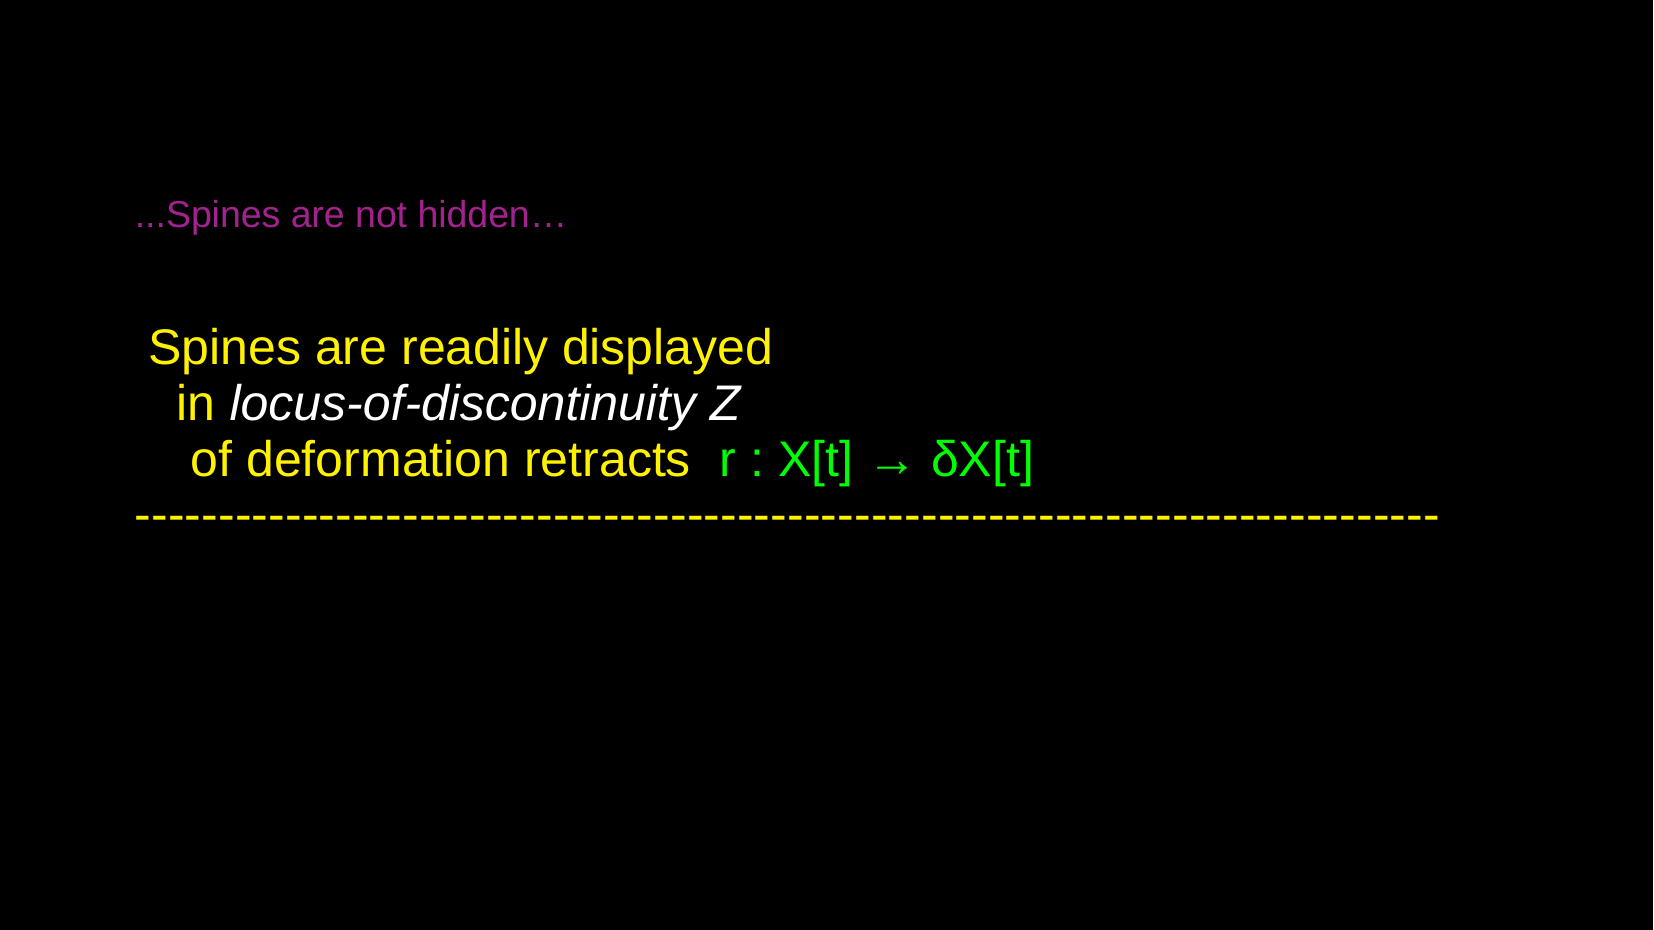

...Spines are not hidden…
 Spines are readily displayed
 in locus-of-discontinuity Z
 of deformation retracts r : X[t] → δX[t]
------------------------------------------------------------------------------